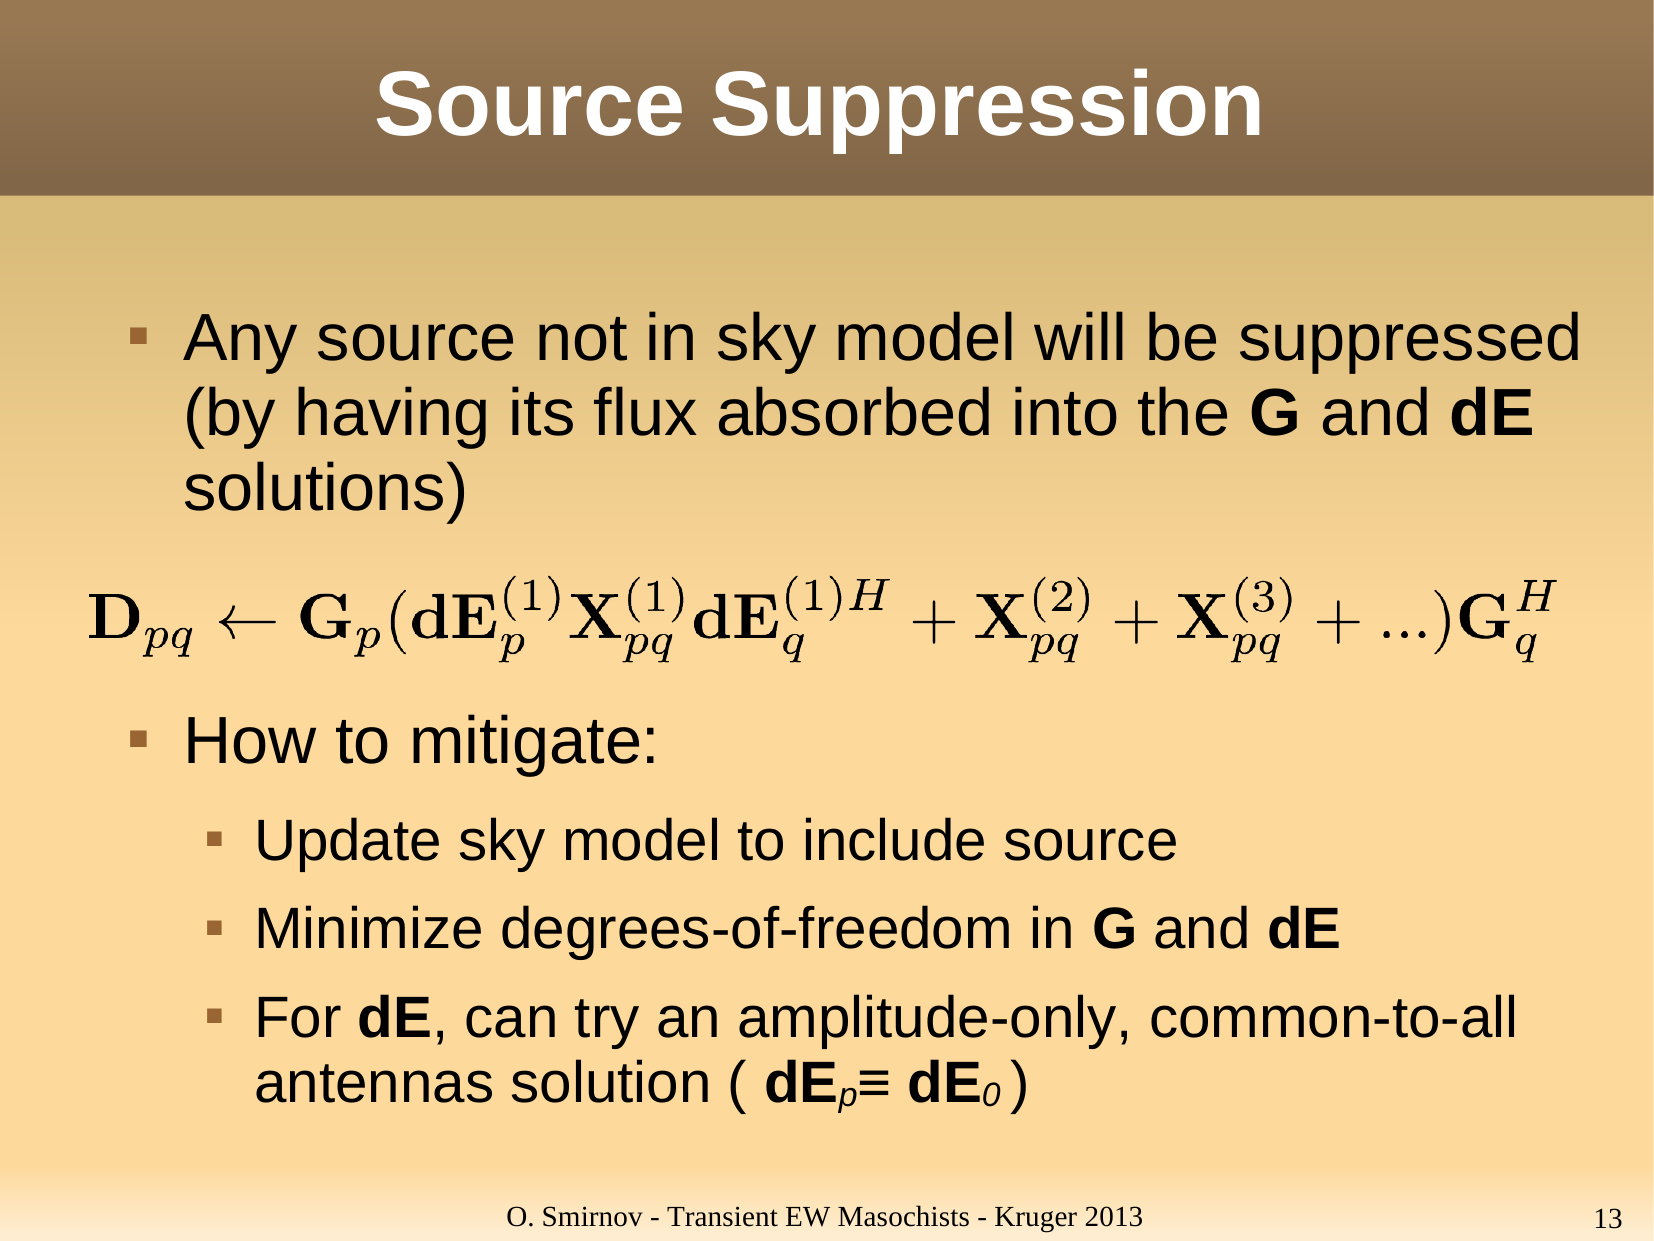

# Source Suppression
Any source not in sky model will be suppressed (by having its flux absorbed into the G and dE solutions)
How to mitigate:
Update sky model to include source
Minimize degrees-of-freedom in G and dE
For dE, can try an amplitude-only, common-to-all antennas solution ( dEp≡ dE0 )
O. Smirnov - Transient EW Masochists - Kruger 2013
13